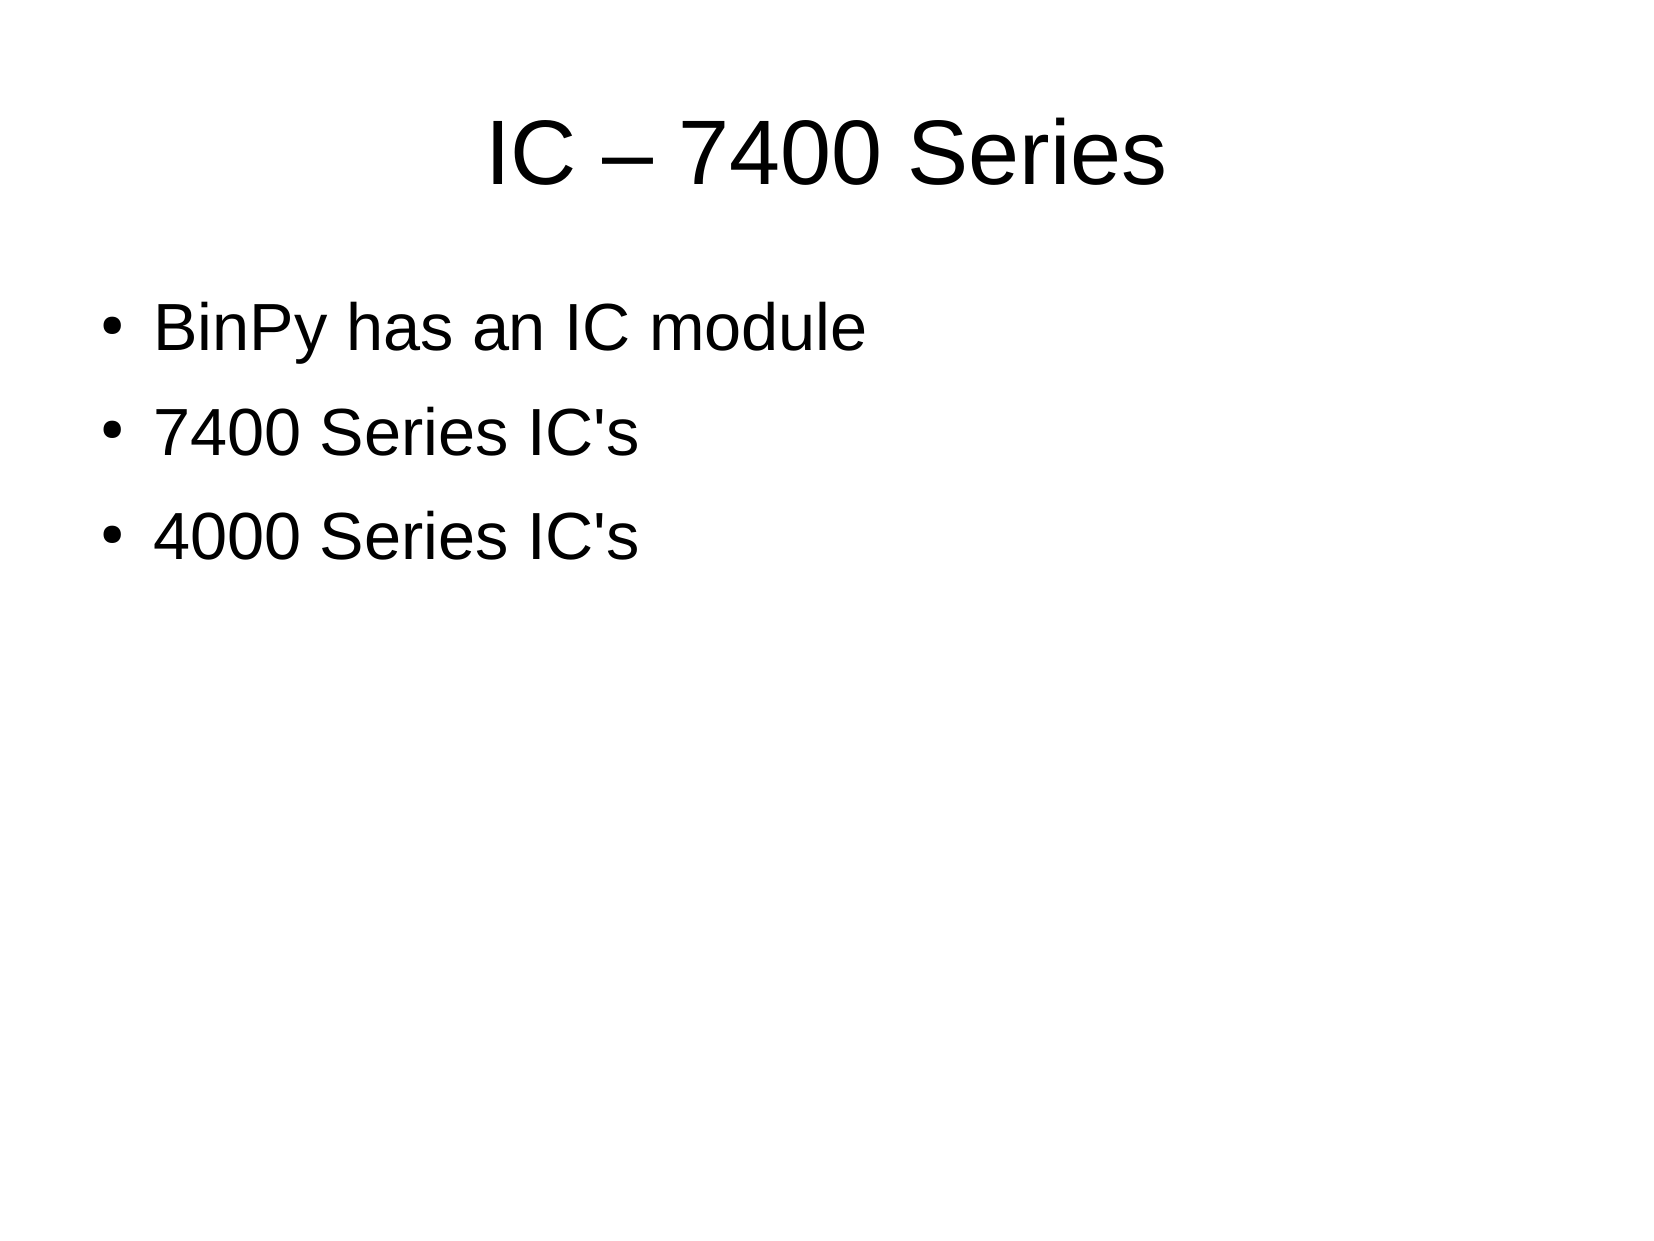

# IC – 7400 Series
BinPy has an IC module
7400 Series IC's
4000 Series IC's